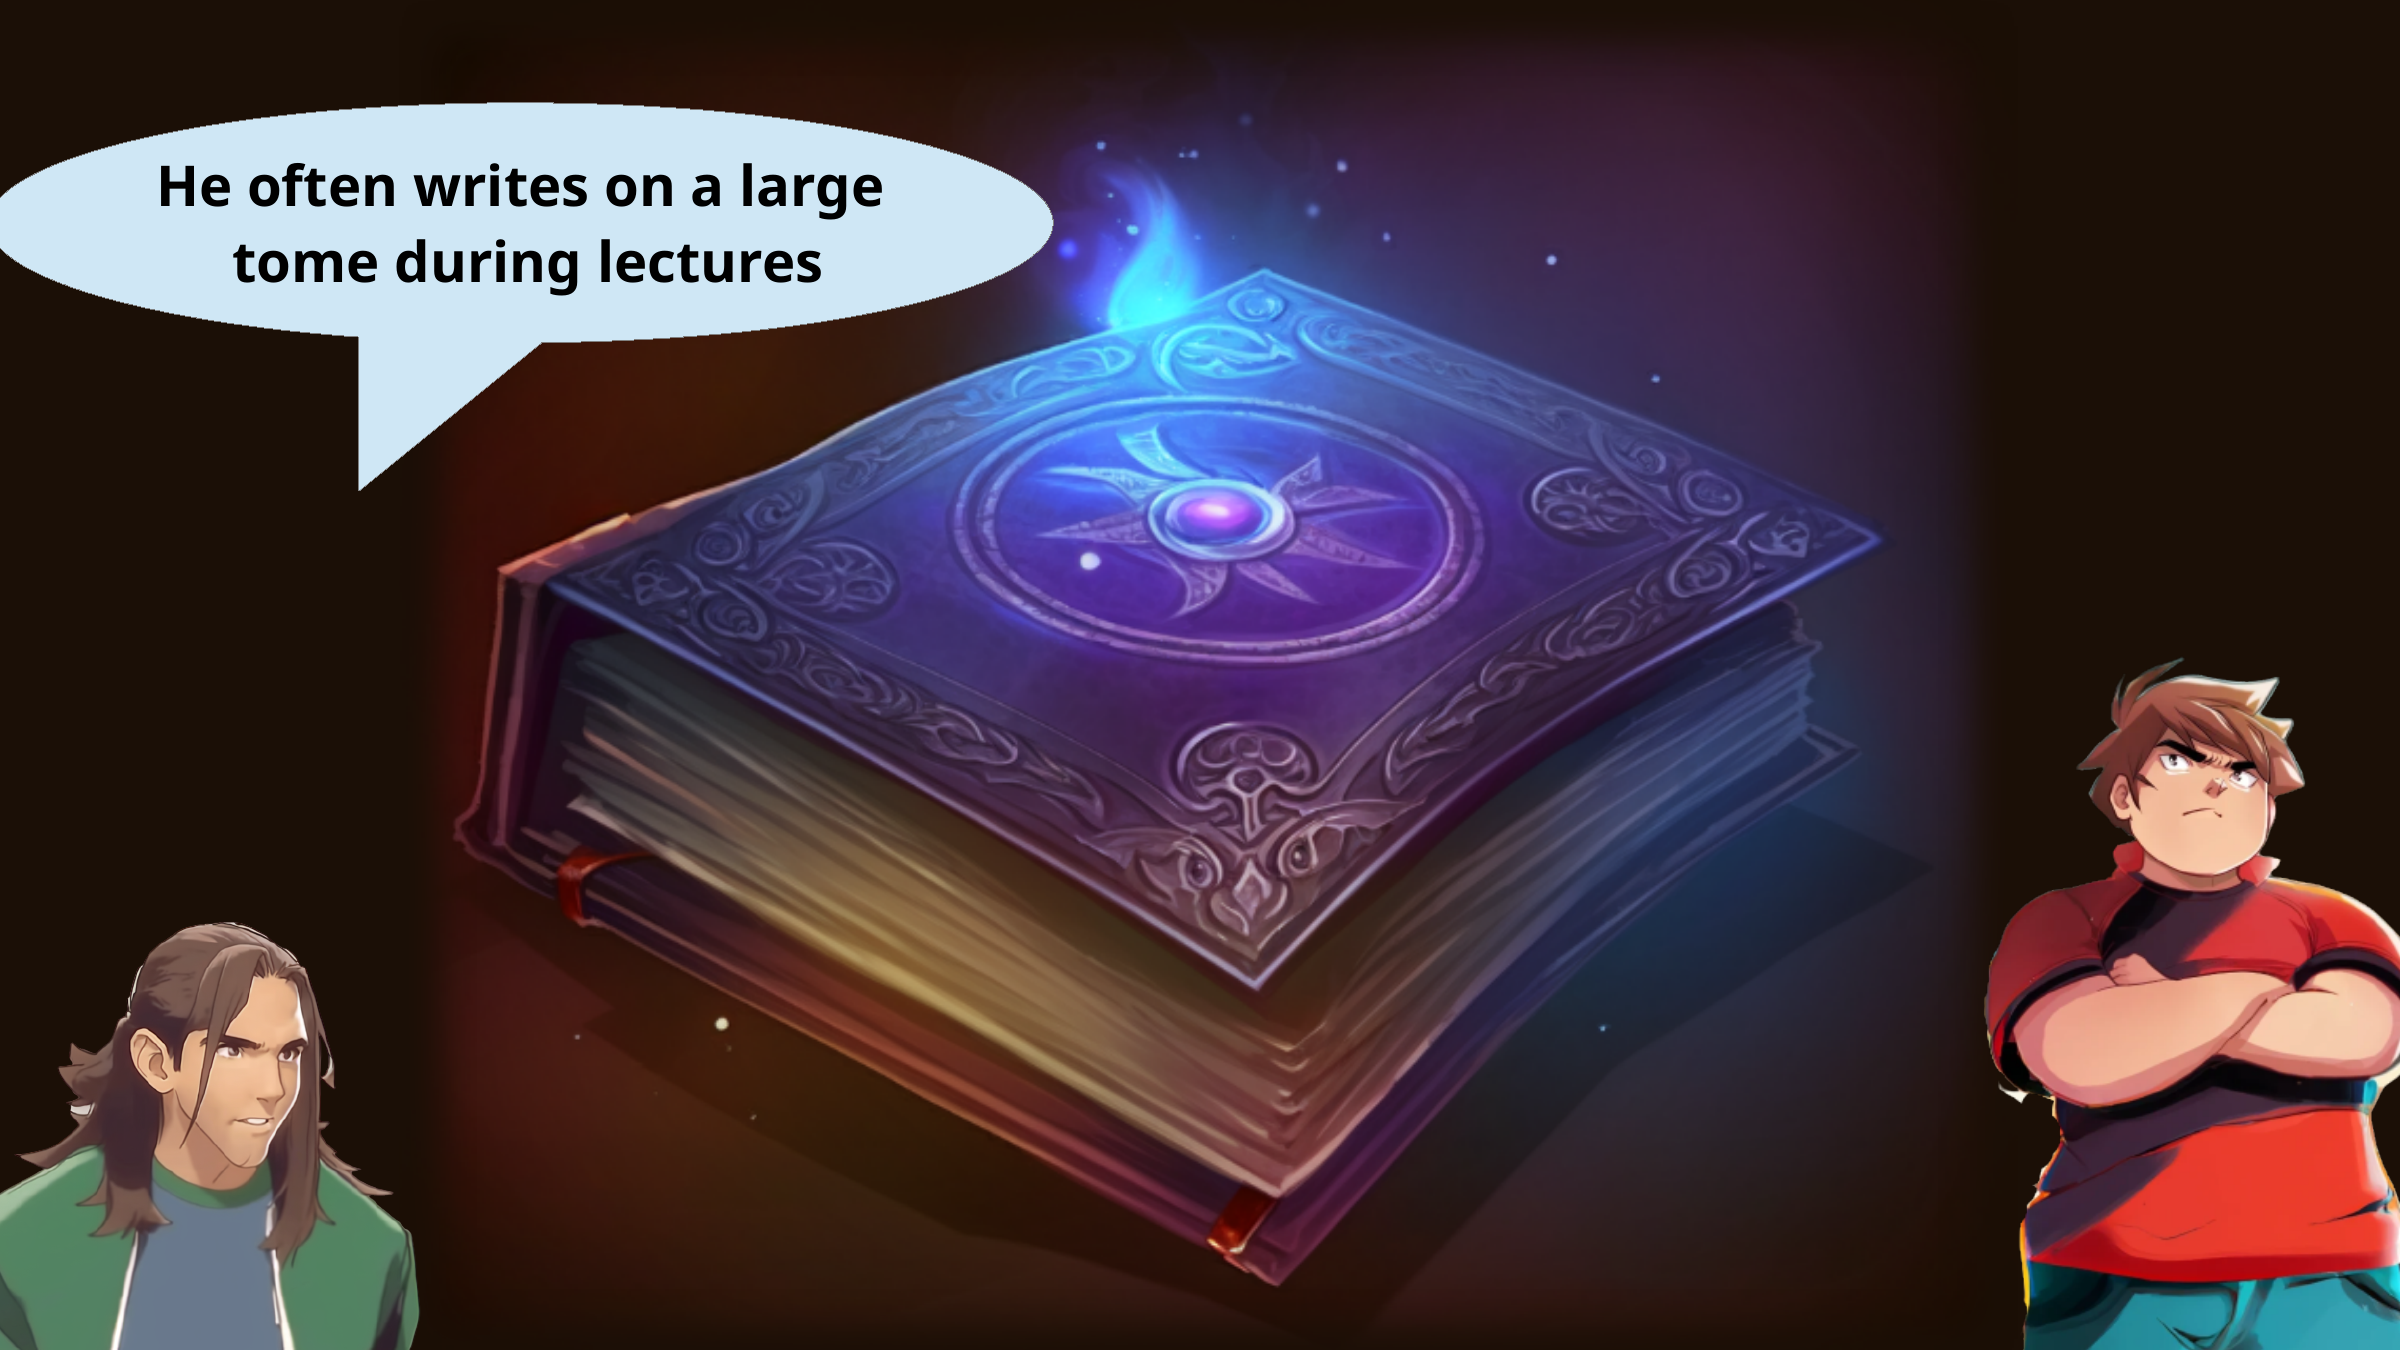

He often writes on a large
 tome during lectures